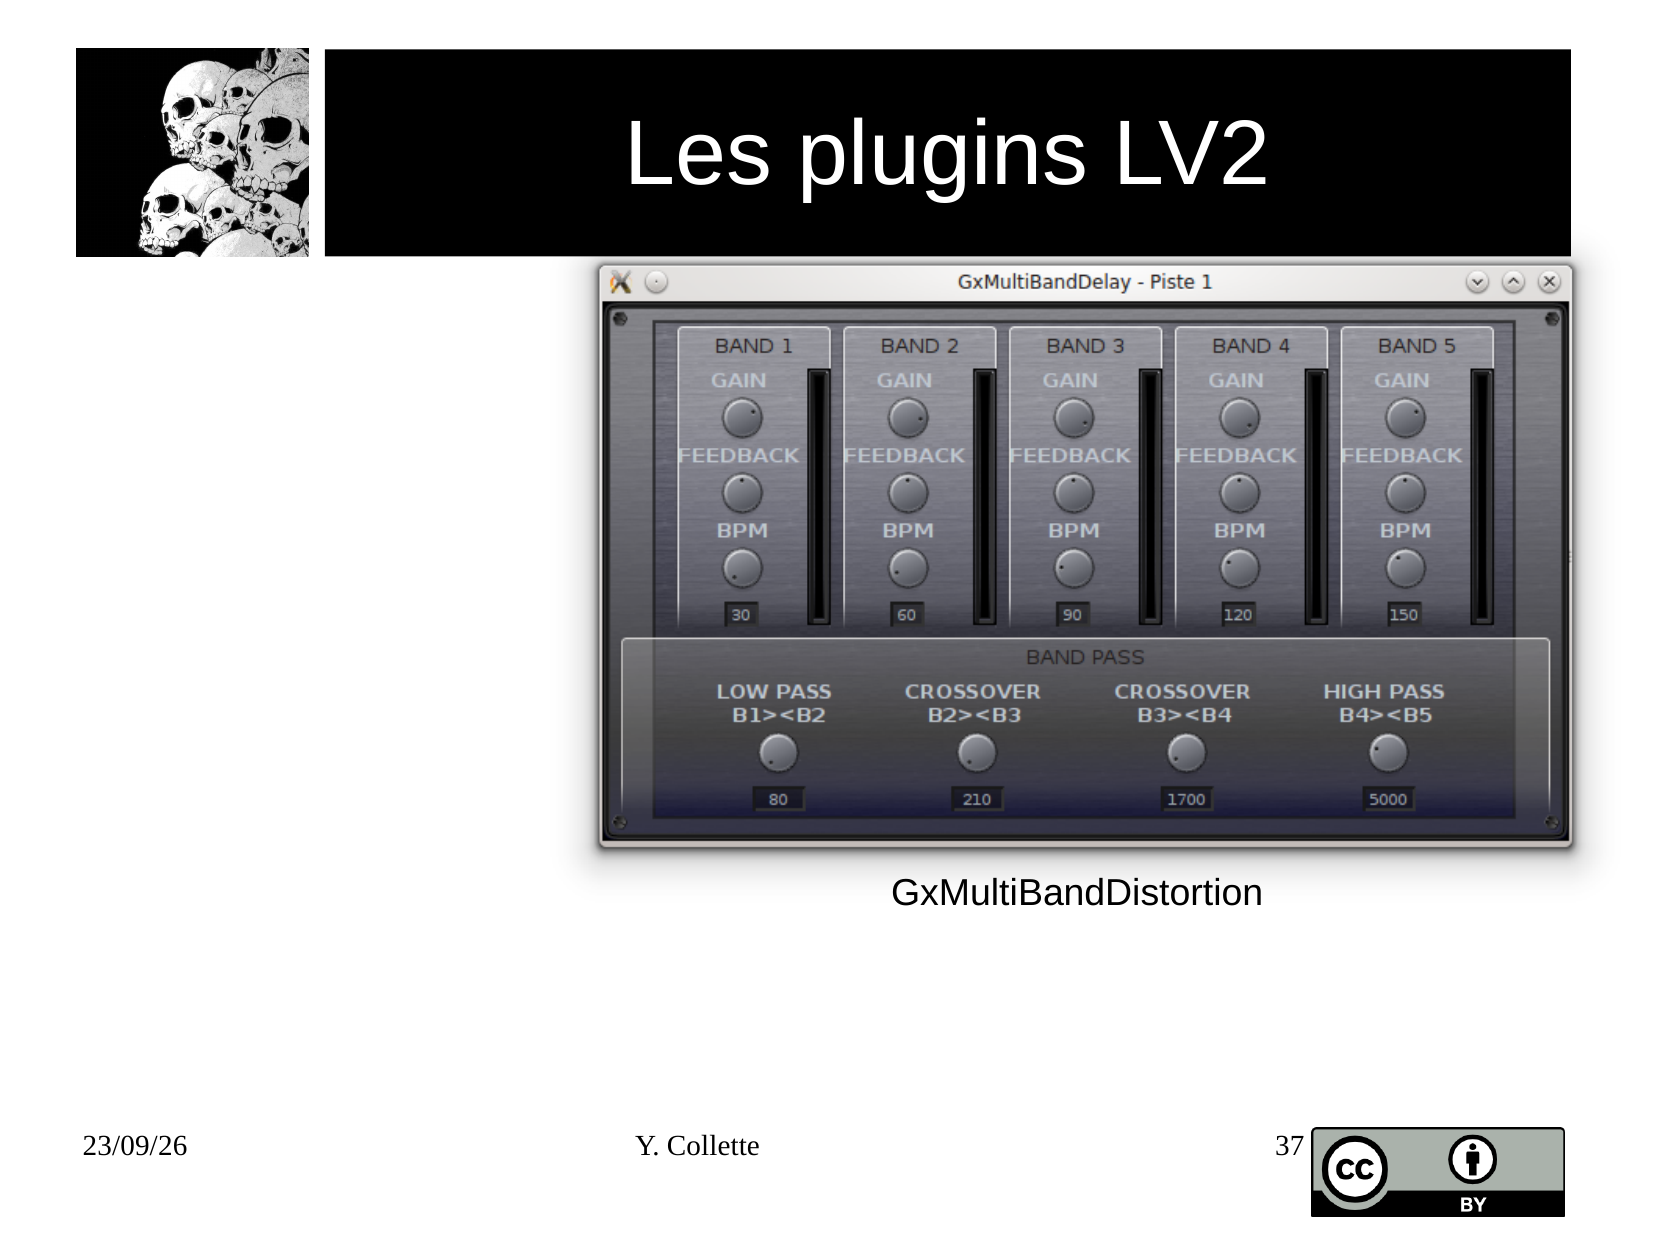

# Les plugins LV2
GxMultiBandDistortion
Y. Collette
37